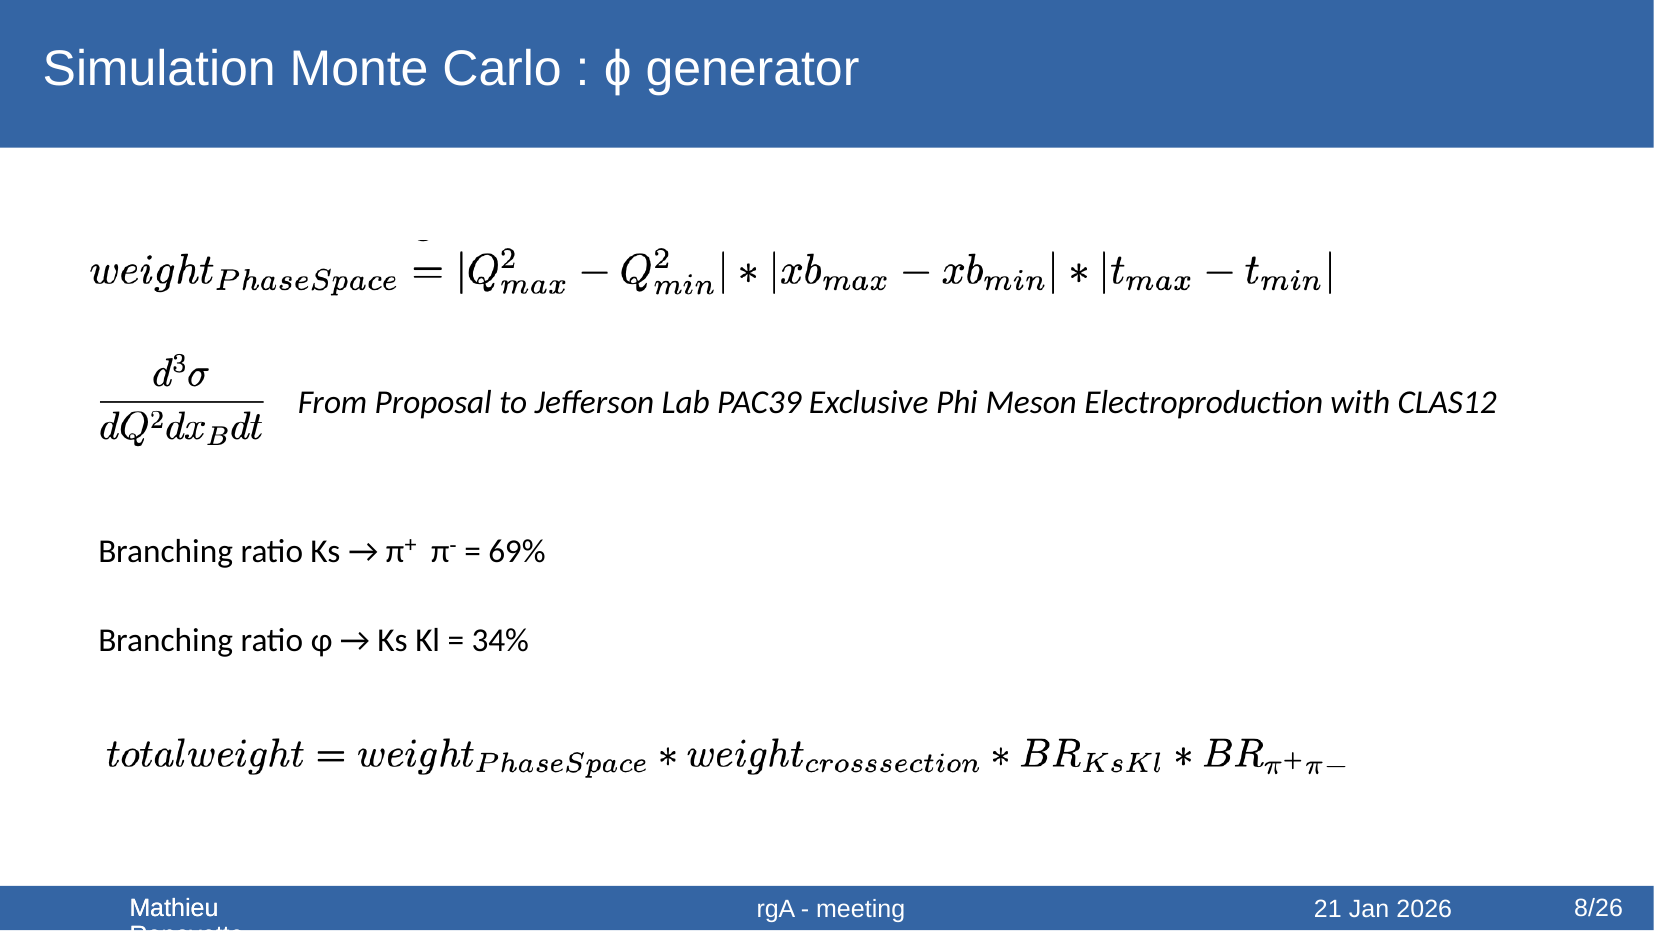

Simulation Monte Carlo : ɸ generator
From Proposal to Jeﬀerson Lab PAC39 Exclusive Phi Meson Electroproduction with CLAS12
Branching ratio Ks → π+ π- = 69%
Branching ratio ɸ → Ks Kl = 34%
Mathieu Ronayette
8/26
Mathieu Ronayette
 rgA - meeting
21 Jan 2026